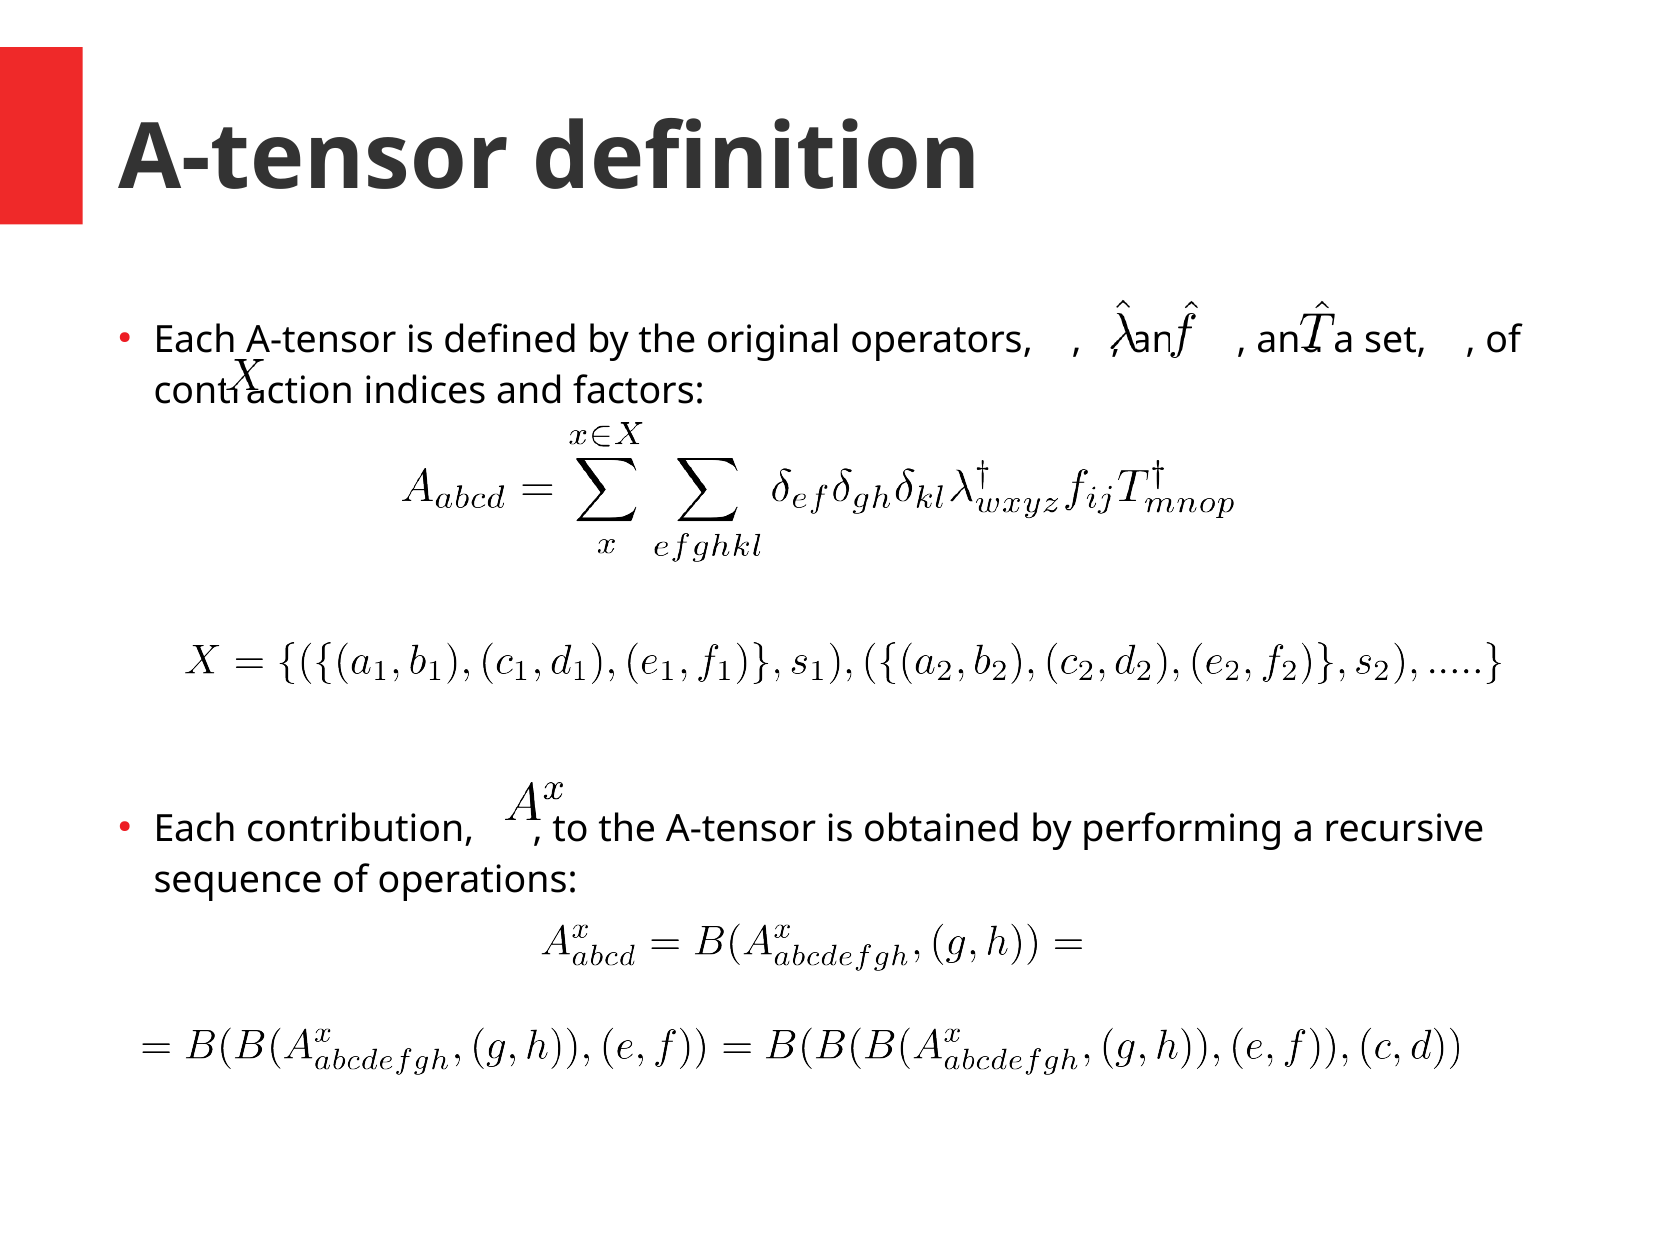

# A-tensor definition
Each A-tensor is defined by the original operators, , , and , and a set, , of contraction indices and factors:
Each contribution, , to the A-tensor is obtained by performing a recursive sequence of operations: